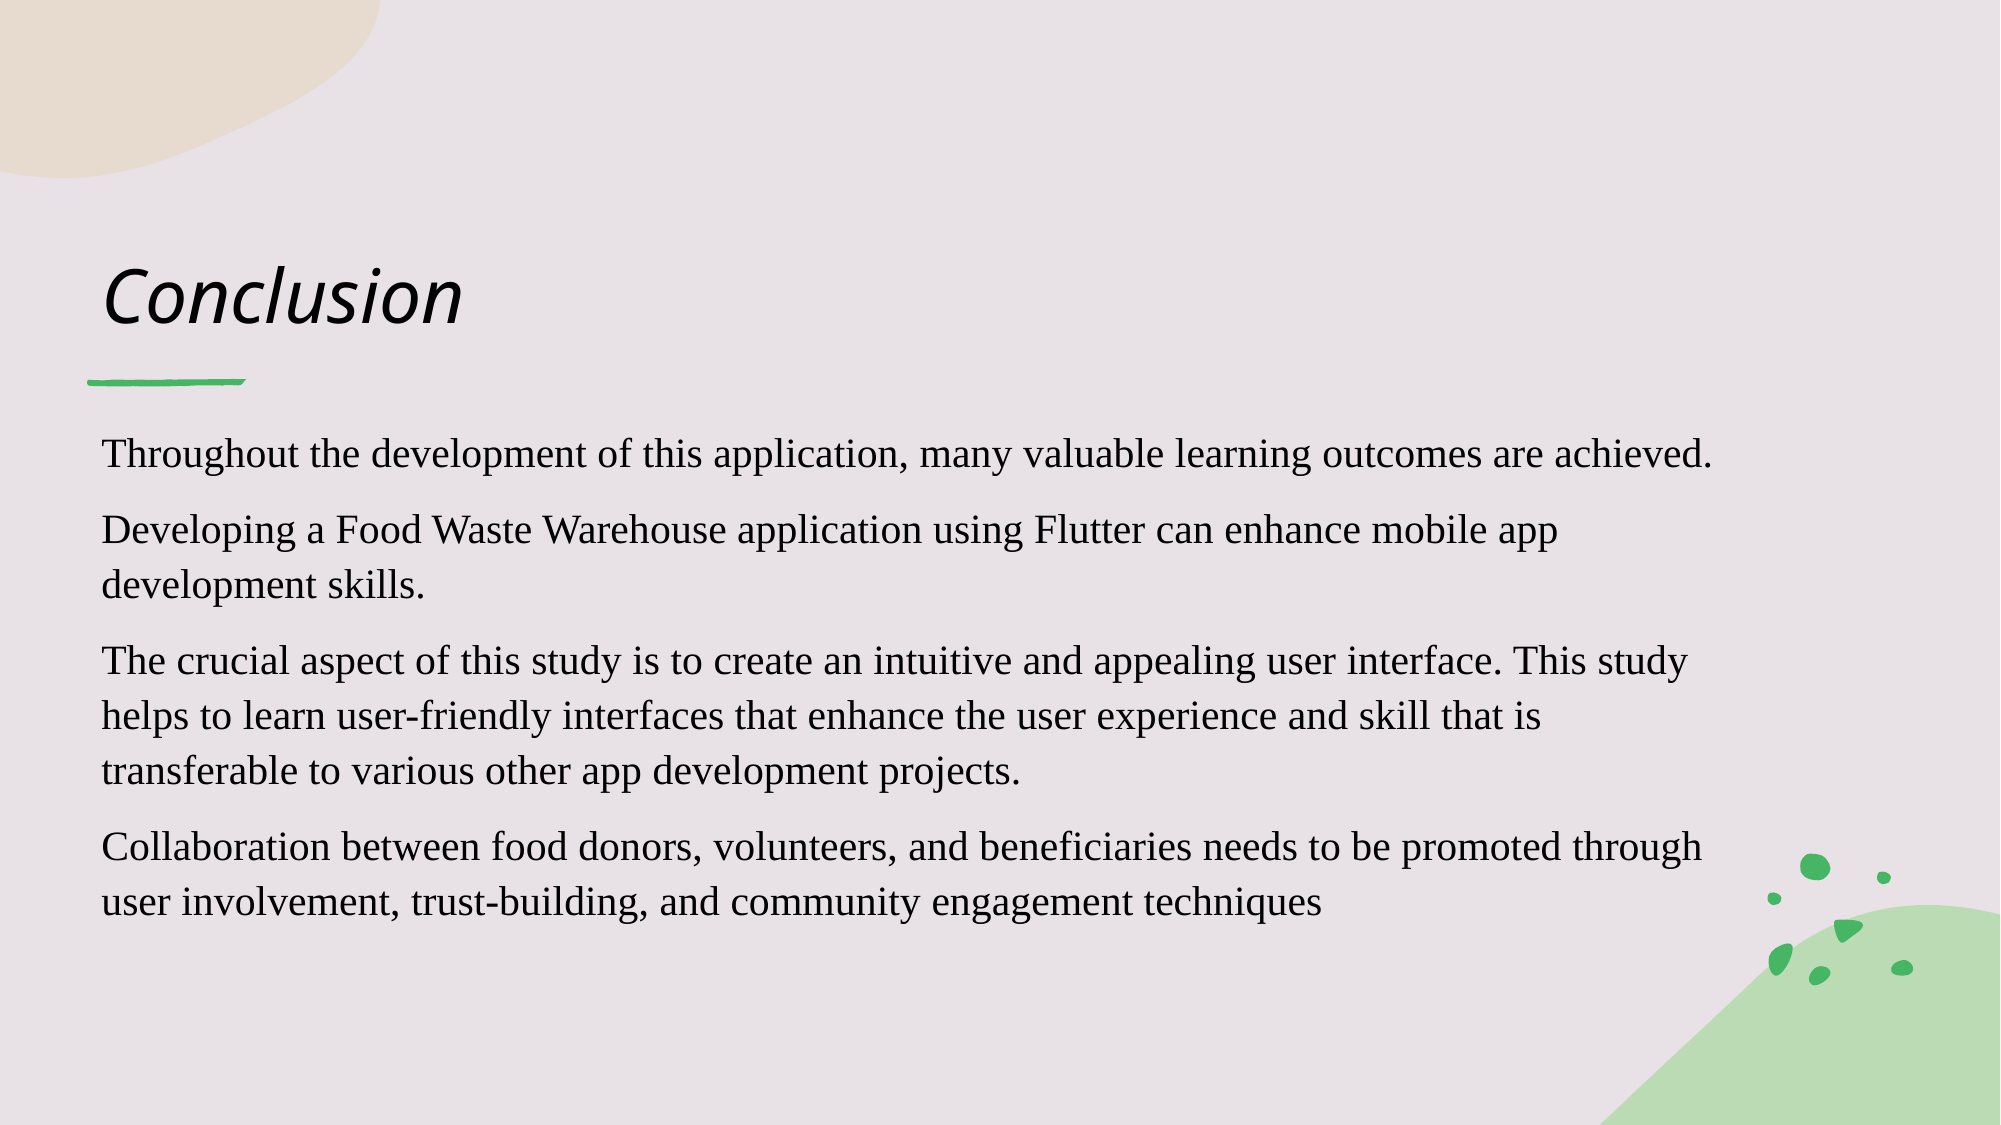

# Conclusion
Throughout the development of this application, many valuable learning outcomes are achieved.
Developing a Food Waste Warehouse application using Flutter can enhance mobile app development skills.
The crucial aspect of this study is to create an intuitive and appealing user interface. This study helps to learn user-friendly interfaces that enhance the user experience and skill that is transferable to various other app development projects.
Collaboration between food donors, volunteers, and beneficiaries needs to be promoted through user involvement, trust-building, and community engagement techniques